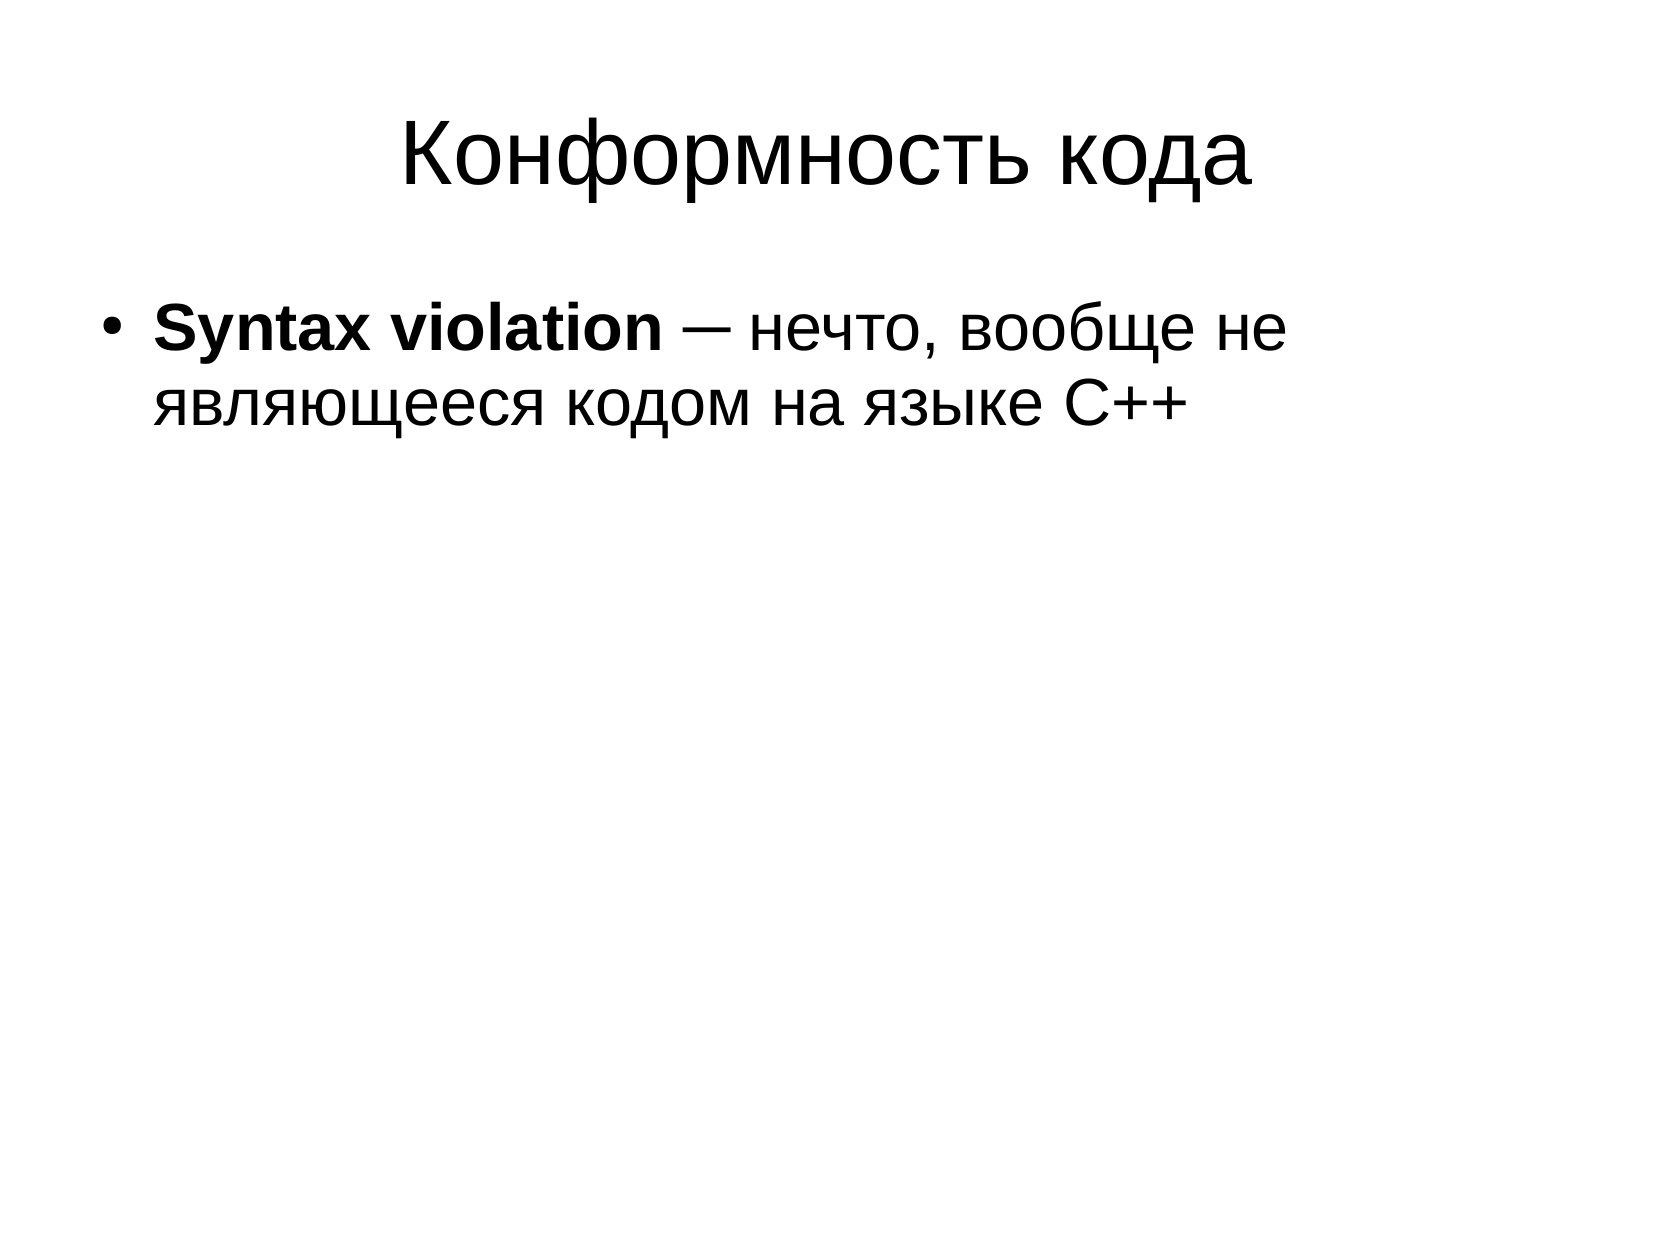

# Конформность кода
Syntax violation ─ нечто, вообще не являющееся кодом на языке C++